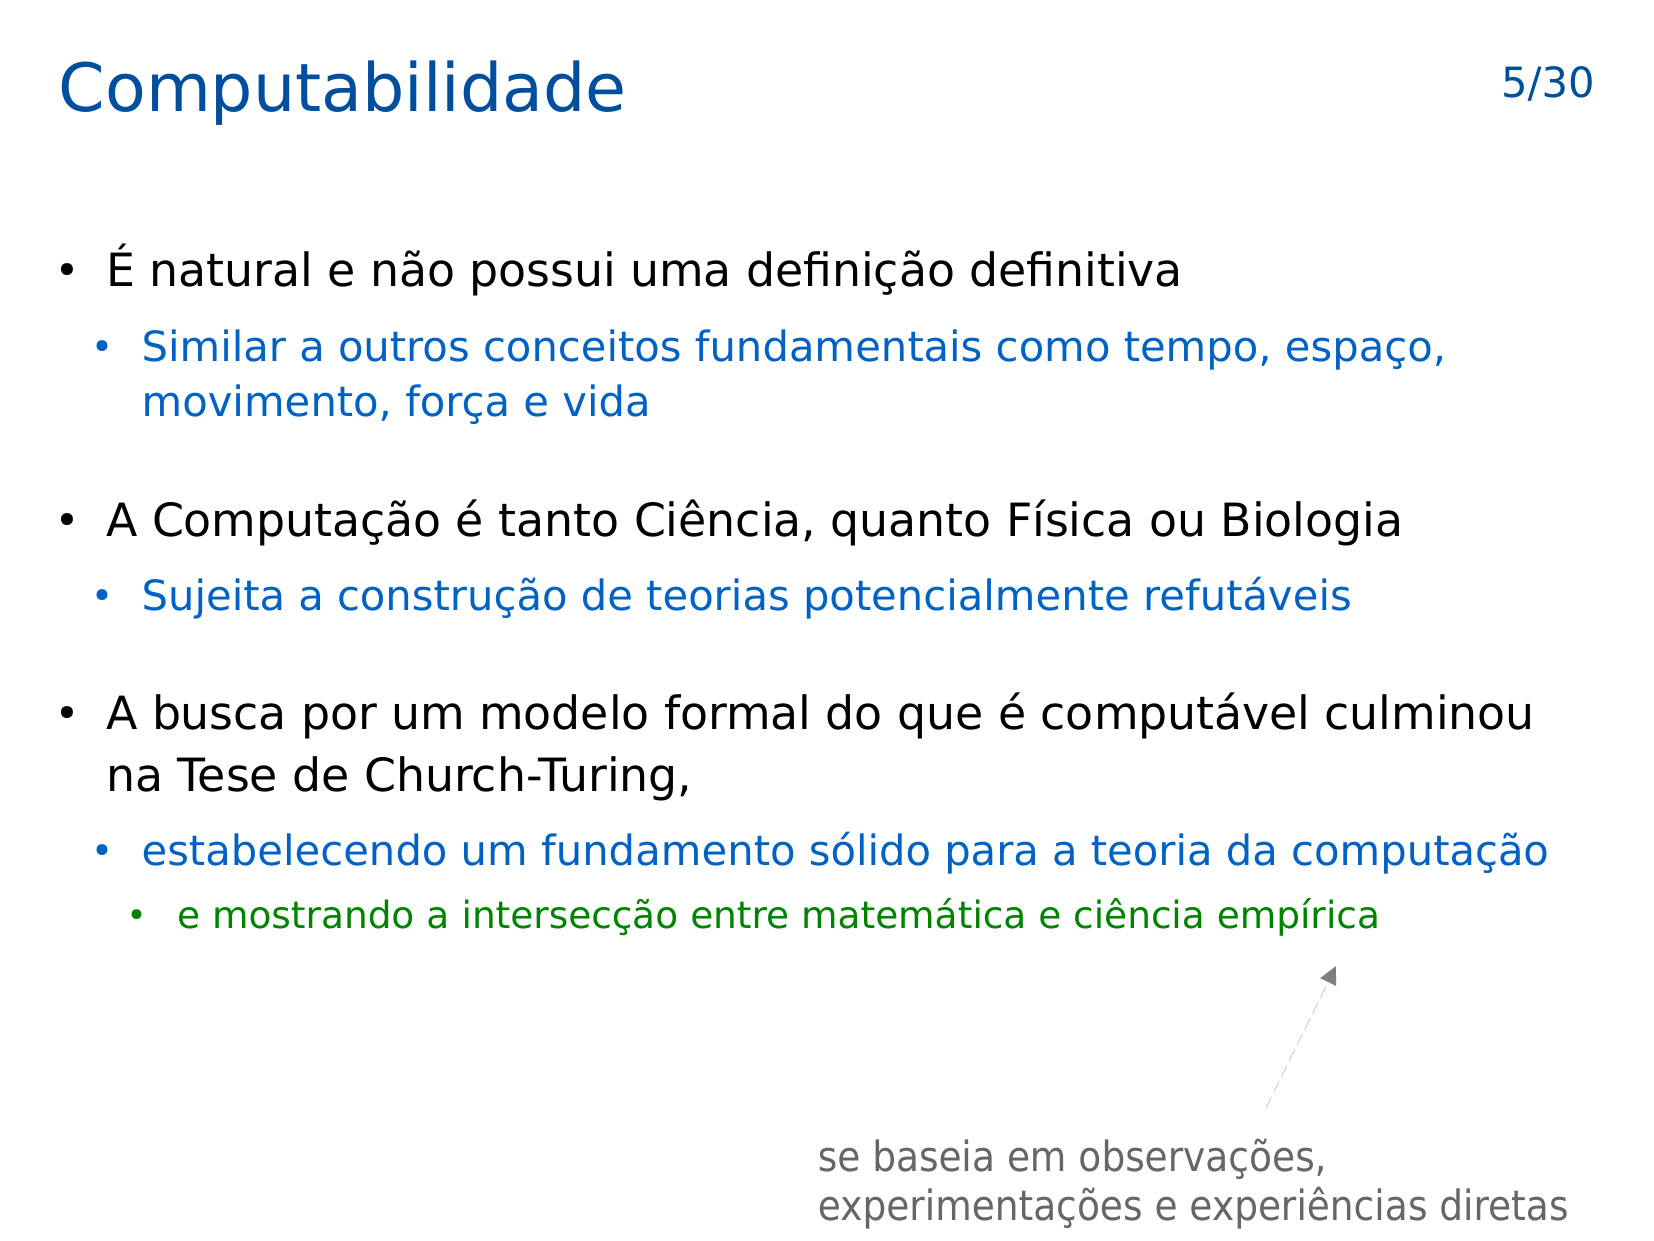

# Computabilidade
5
É natural e não possui uma definição definitiva
Similar a outros conceitos fundamentais como tempo, espaço, movimento, força e vida
A Computação é tanto Ciência, quanto Física ou Biologia
Sujeita a construção de teorias potencialmente refutáveis
A busca por um modelo formal do que é computável culminou na Tese de Church-Turing,
estabelecendo um fundamento sólido para a teoria da computação
e mostrando a intersecção entre matemática e ciência empírica
se baseia em observações, experimentações e experiências diretas